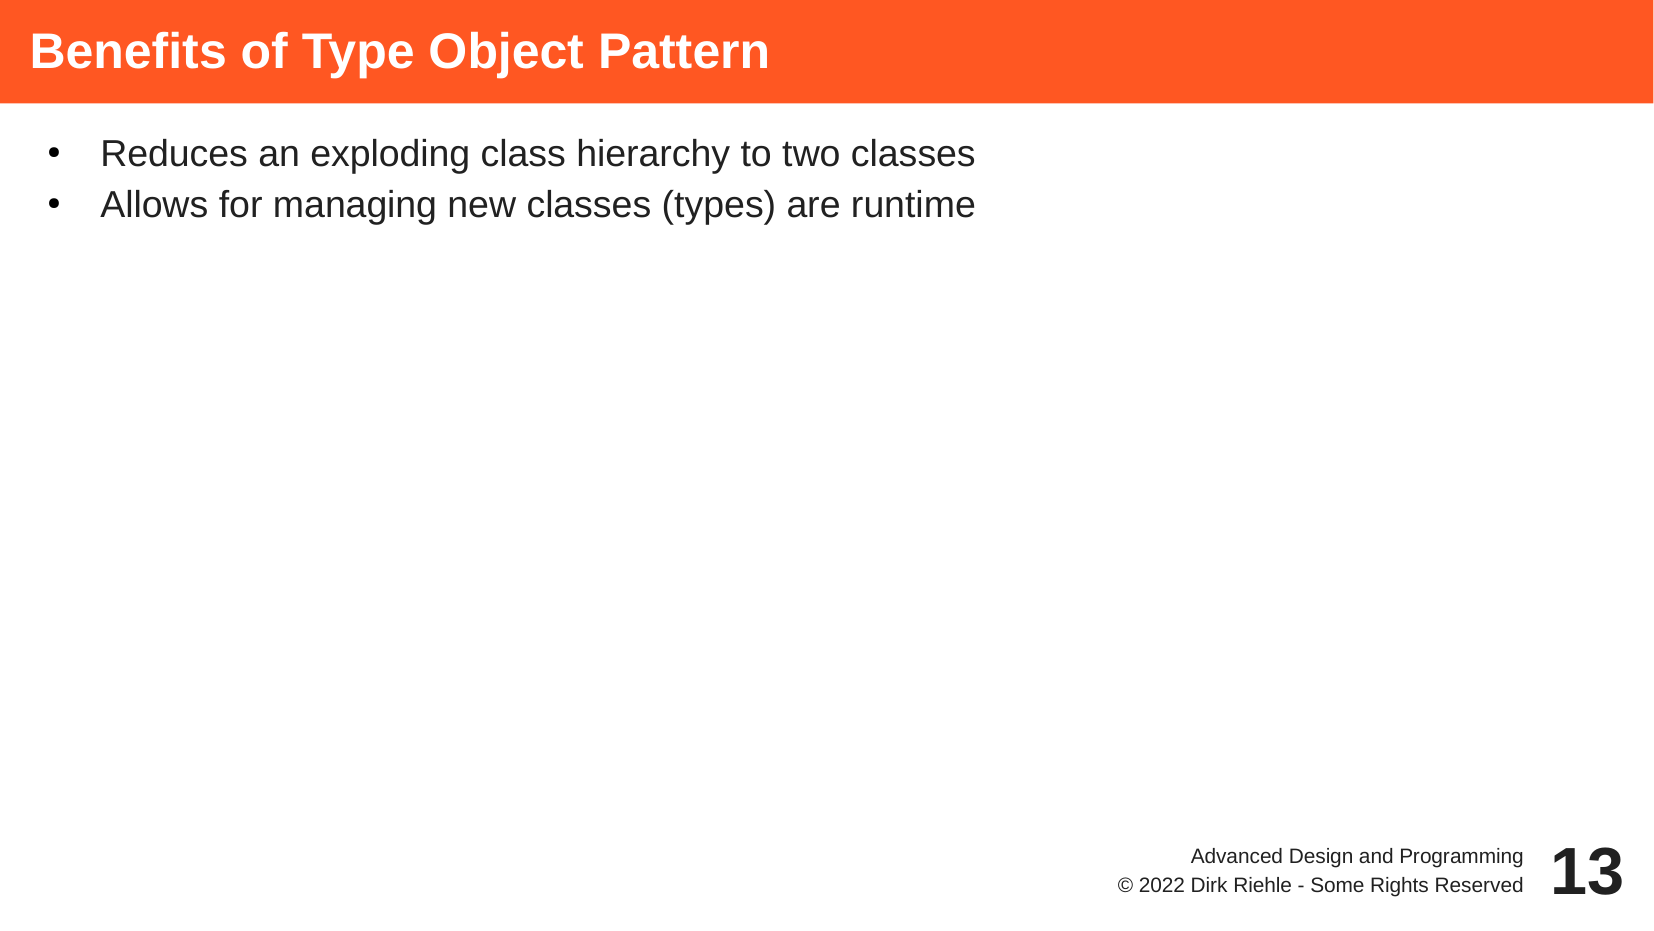

# Benefits of Type Object Pattern
Reduces an exploding class hierarchy to two classes
Allows for managing new classes (types) are runtime
Advanced Design and Programming
13
© 2022 Dirk Riehle - Some Rights Reserved